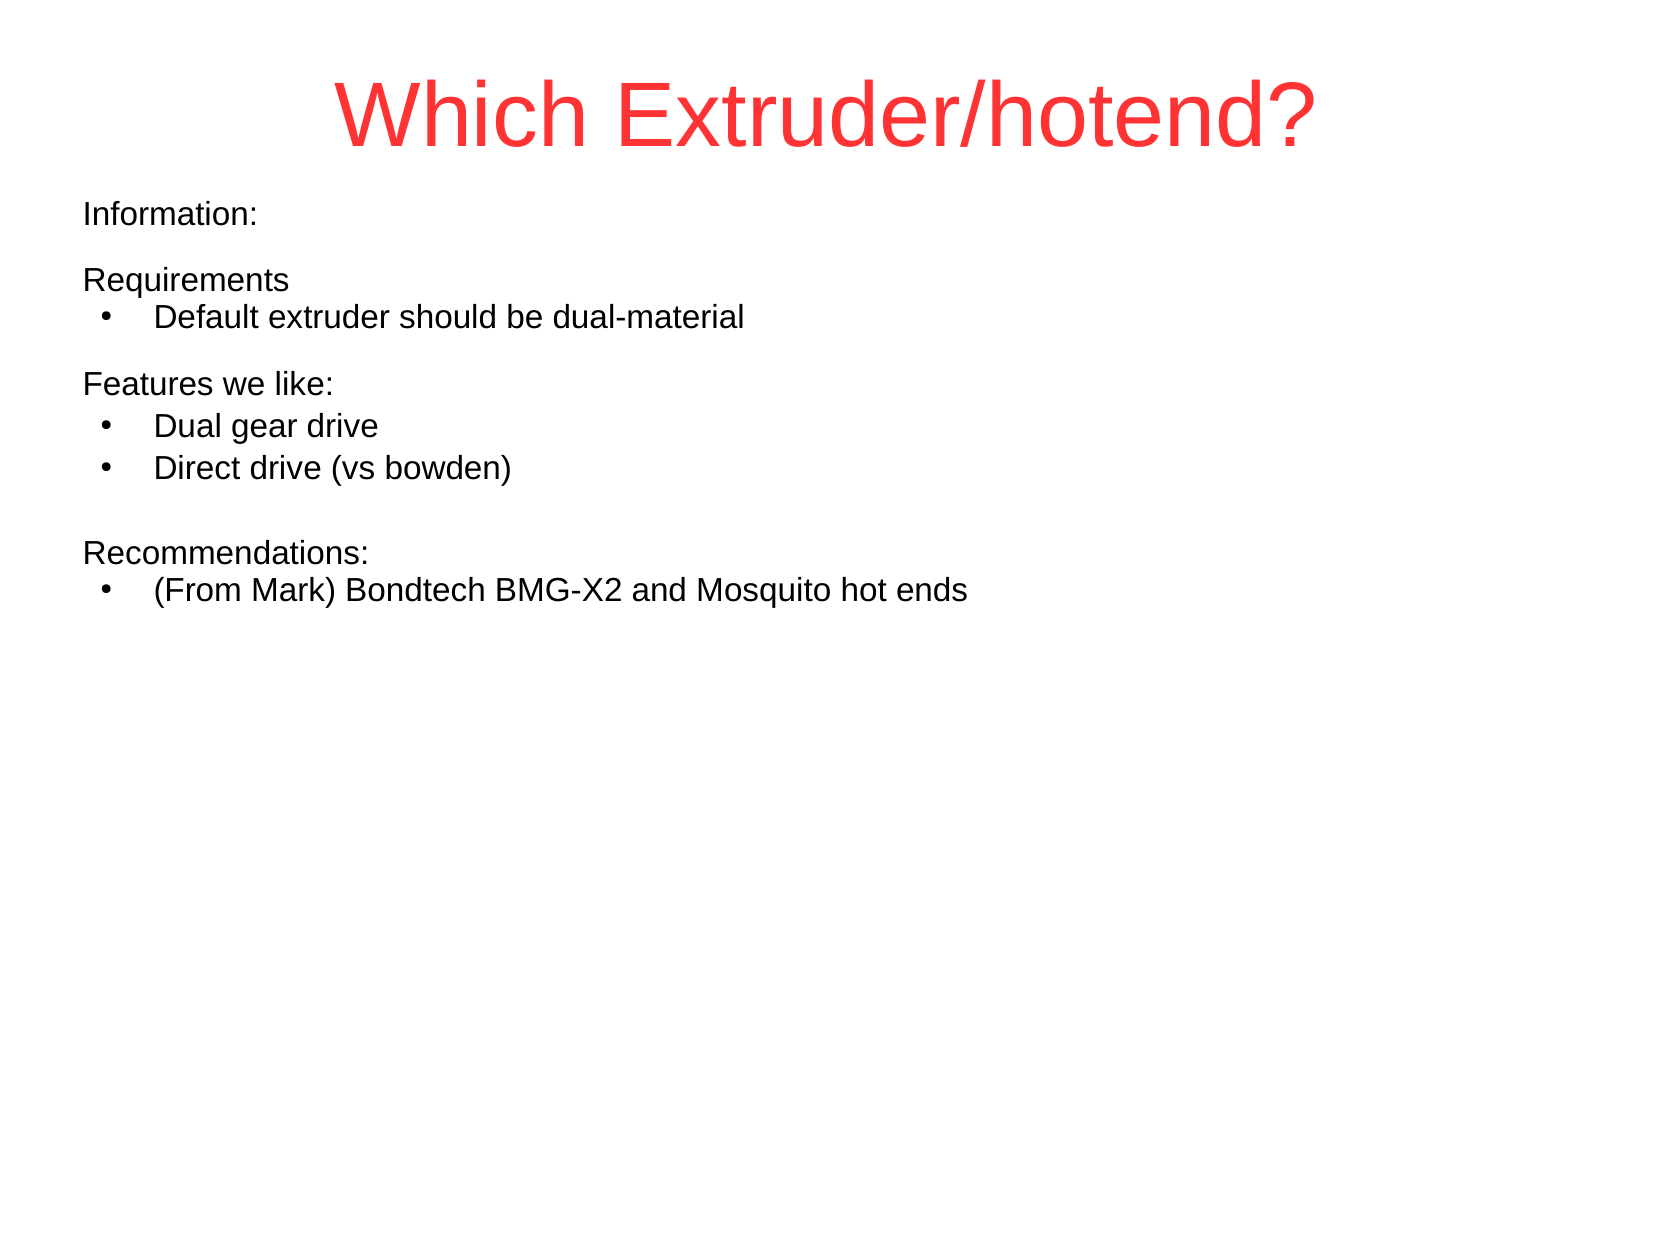

# Which Extruder/hotend?
Information:
Requirements
Default extruder should be dual-material
Features we like:
Dual gear drive
Direct drive (vs bowden)
Recommendations:
(From Mark) Bondtech BMG-X2 and Mosquito hot ends